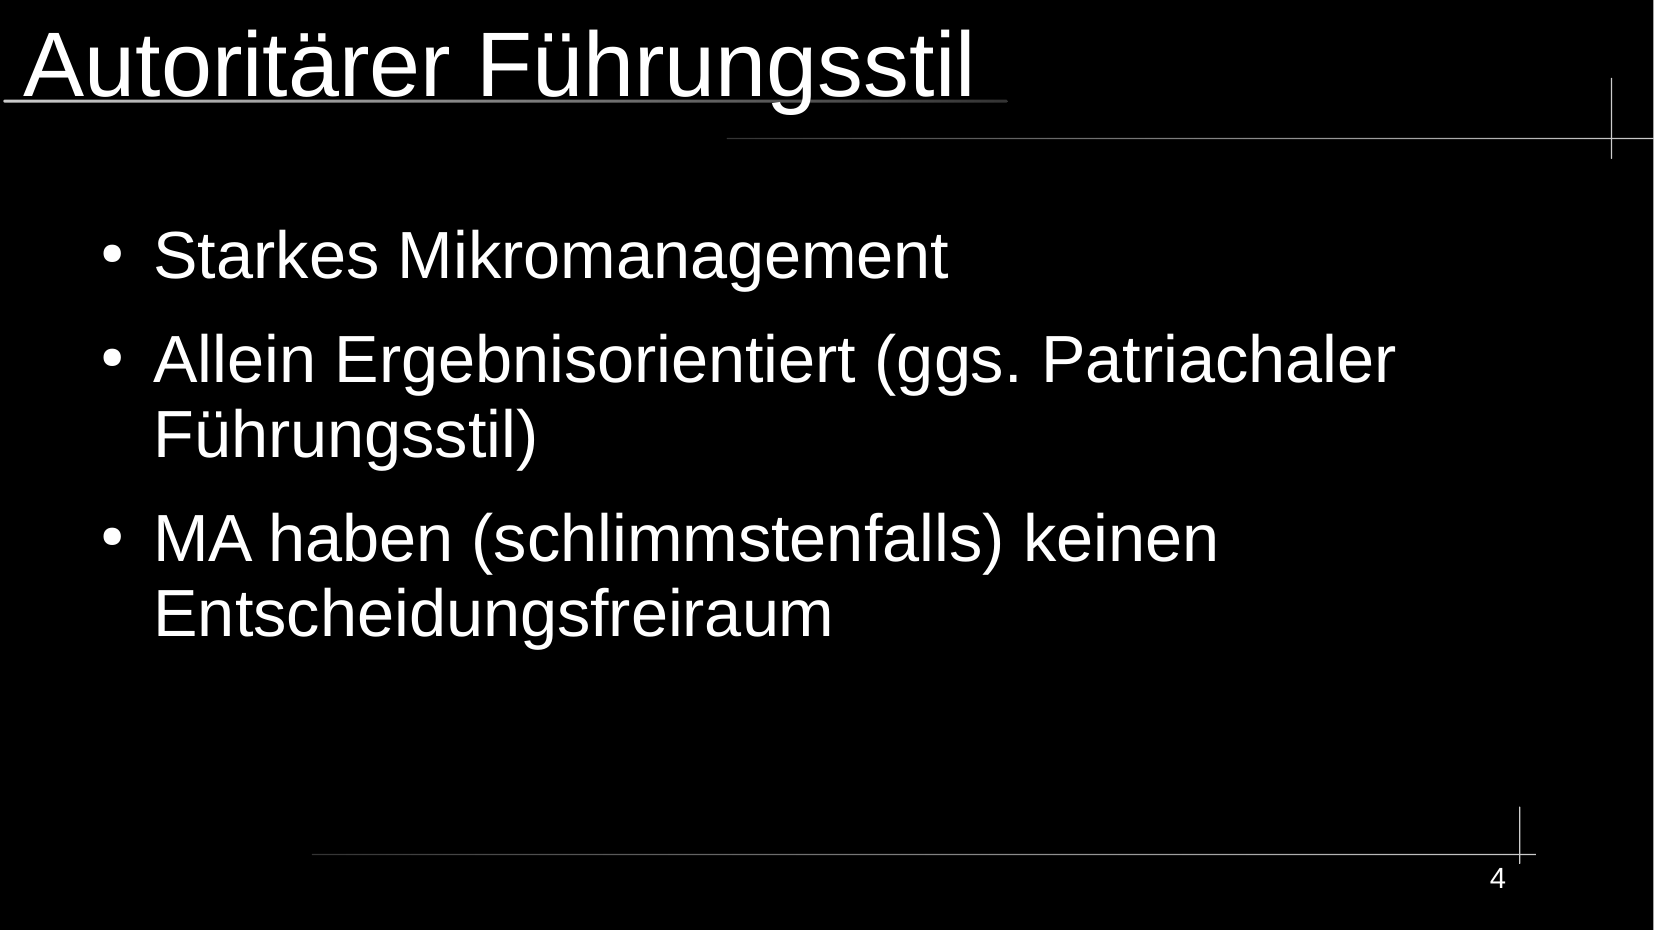

# Autoritärer Führungsstil
Starkes Mikromanagement
Allein Ergebnisorientiert (ggs. Patriachaler Führungsstil)
MA haben (schlimmstenfalls) keinen Entscheidungsfreiraum
4